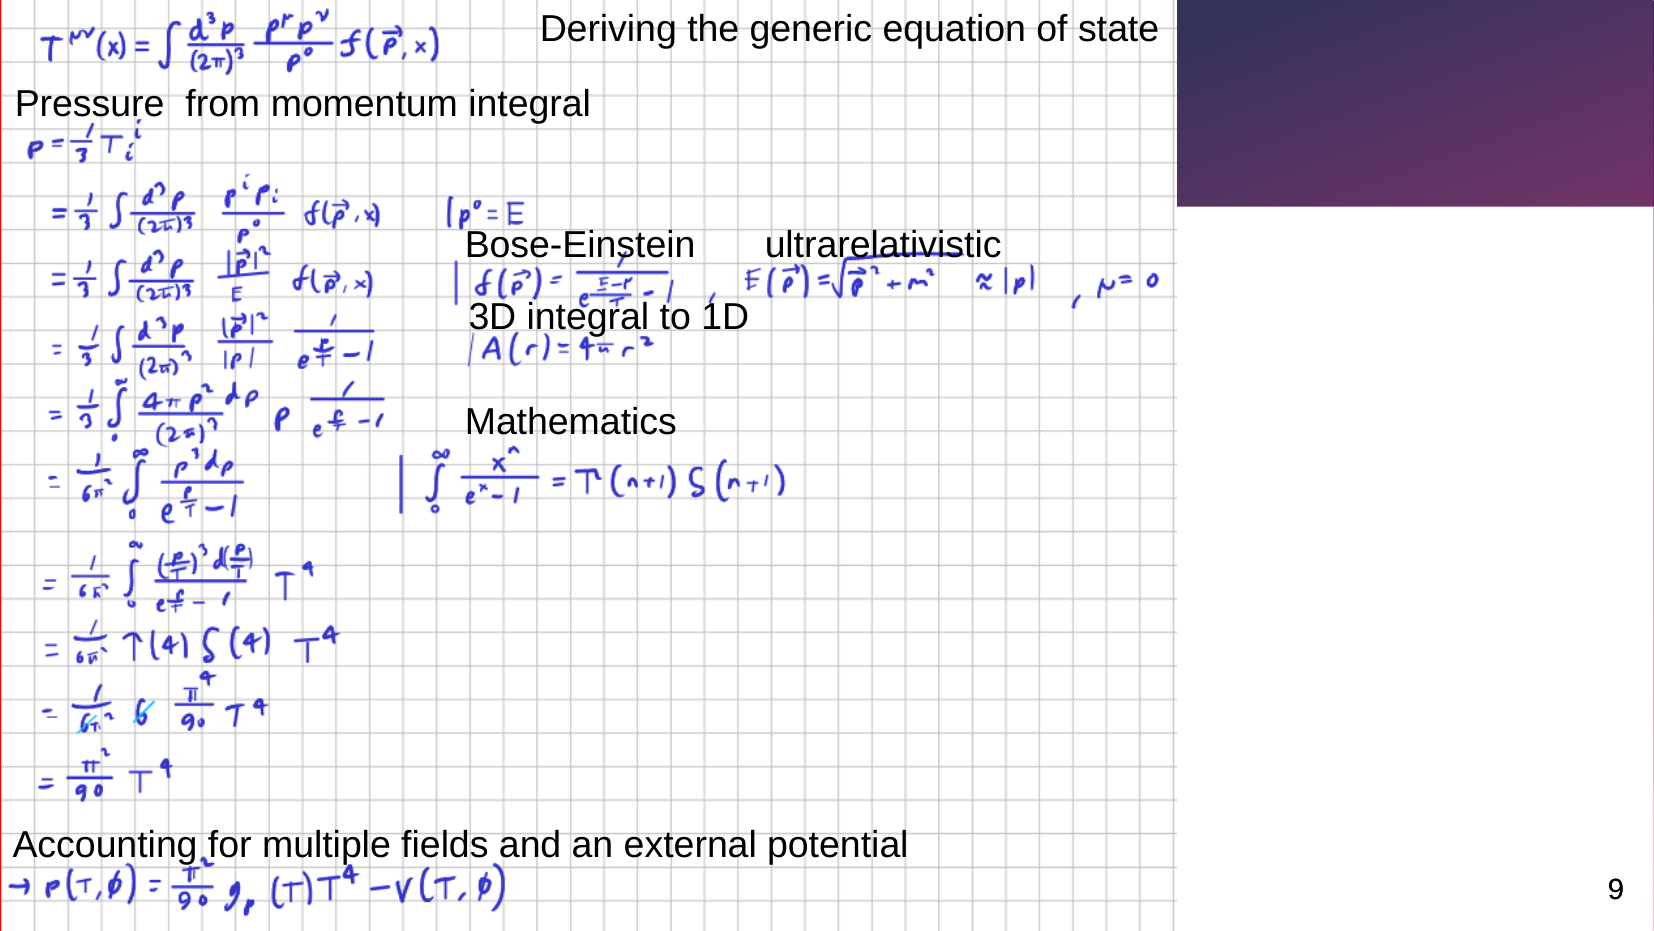

Deriving the generic equation of state
#
Pressure from momentum integral
Bose-Einstein	ultrarelativistic
3D integral to 1D
Mathematics
Accounting for multiple fields and an external potential
9